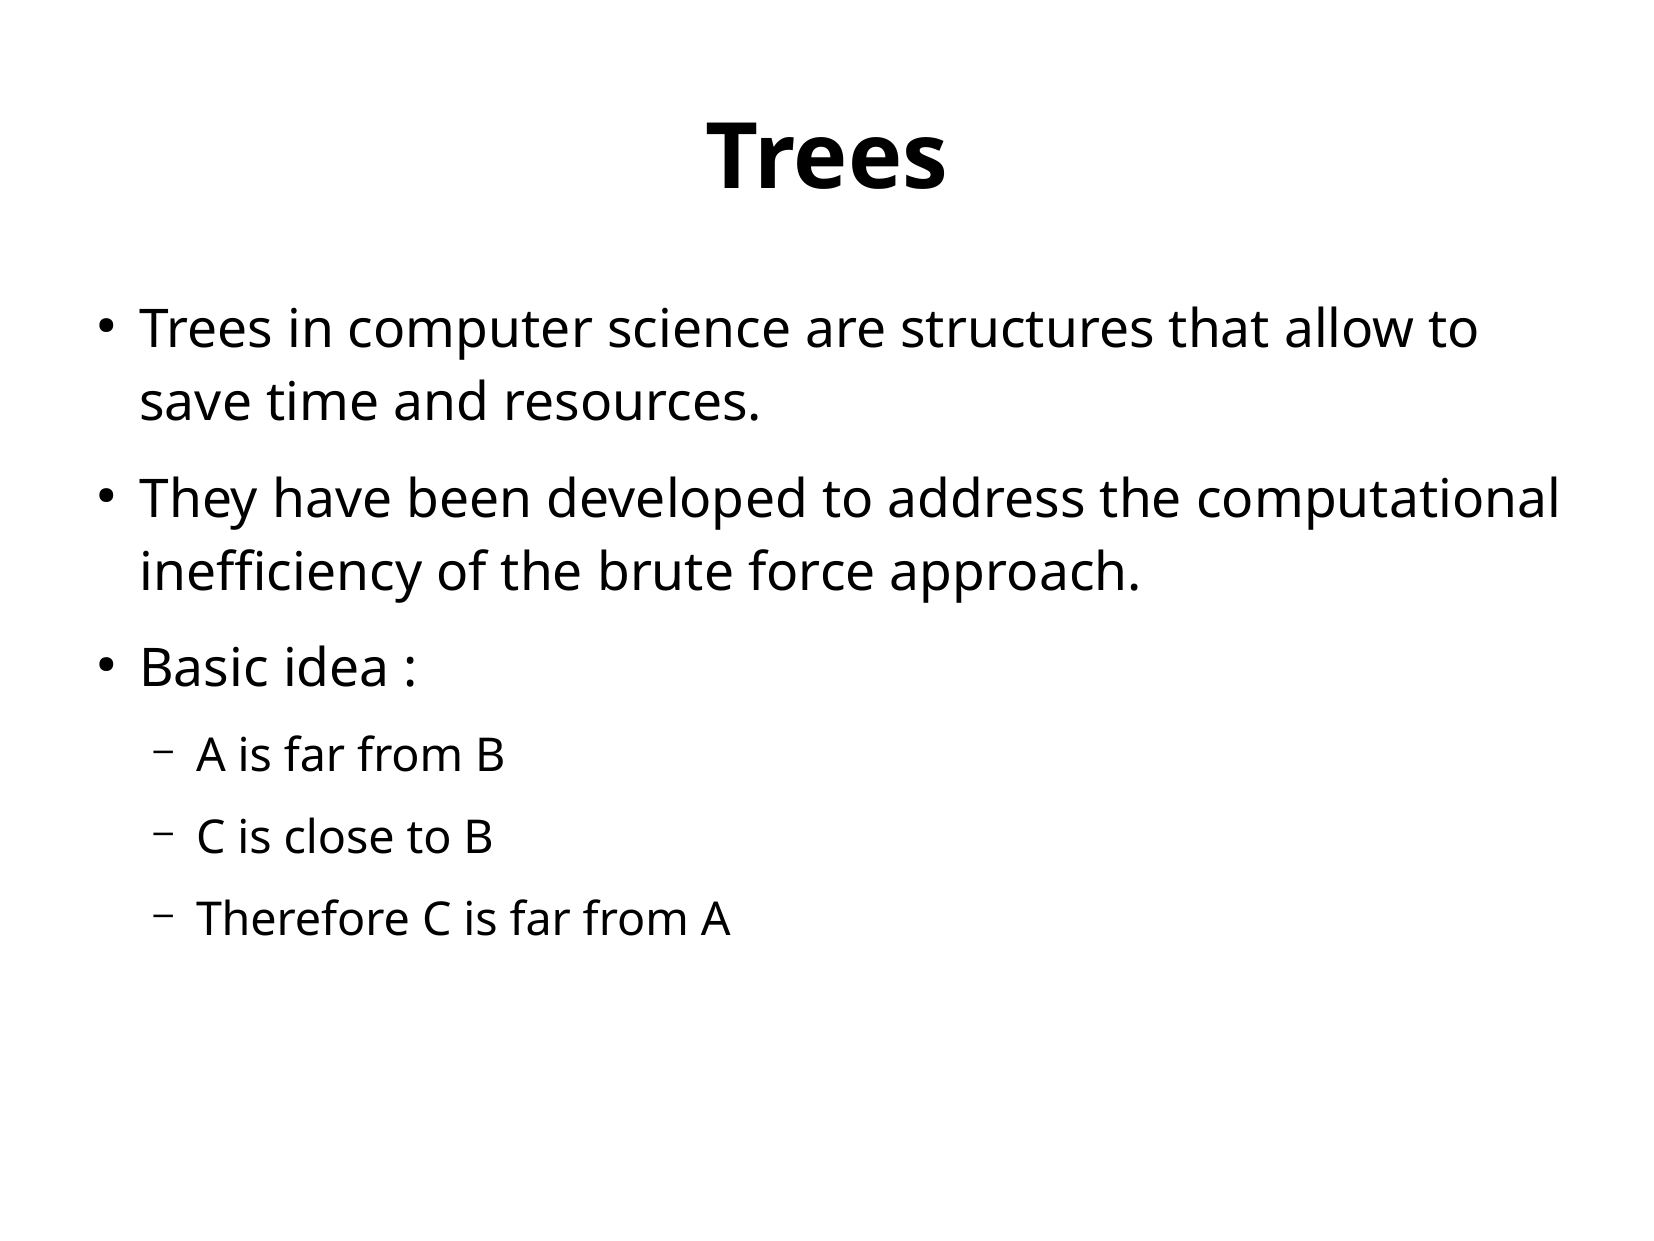

# Trees
Trees in computer science are structures that allow to save time and resources.
They have been developed to address the computational inefficiency of the brute force approach.
Basic idea :
A is far from B
C is close to B
Therefore C is far from A